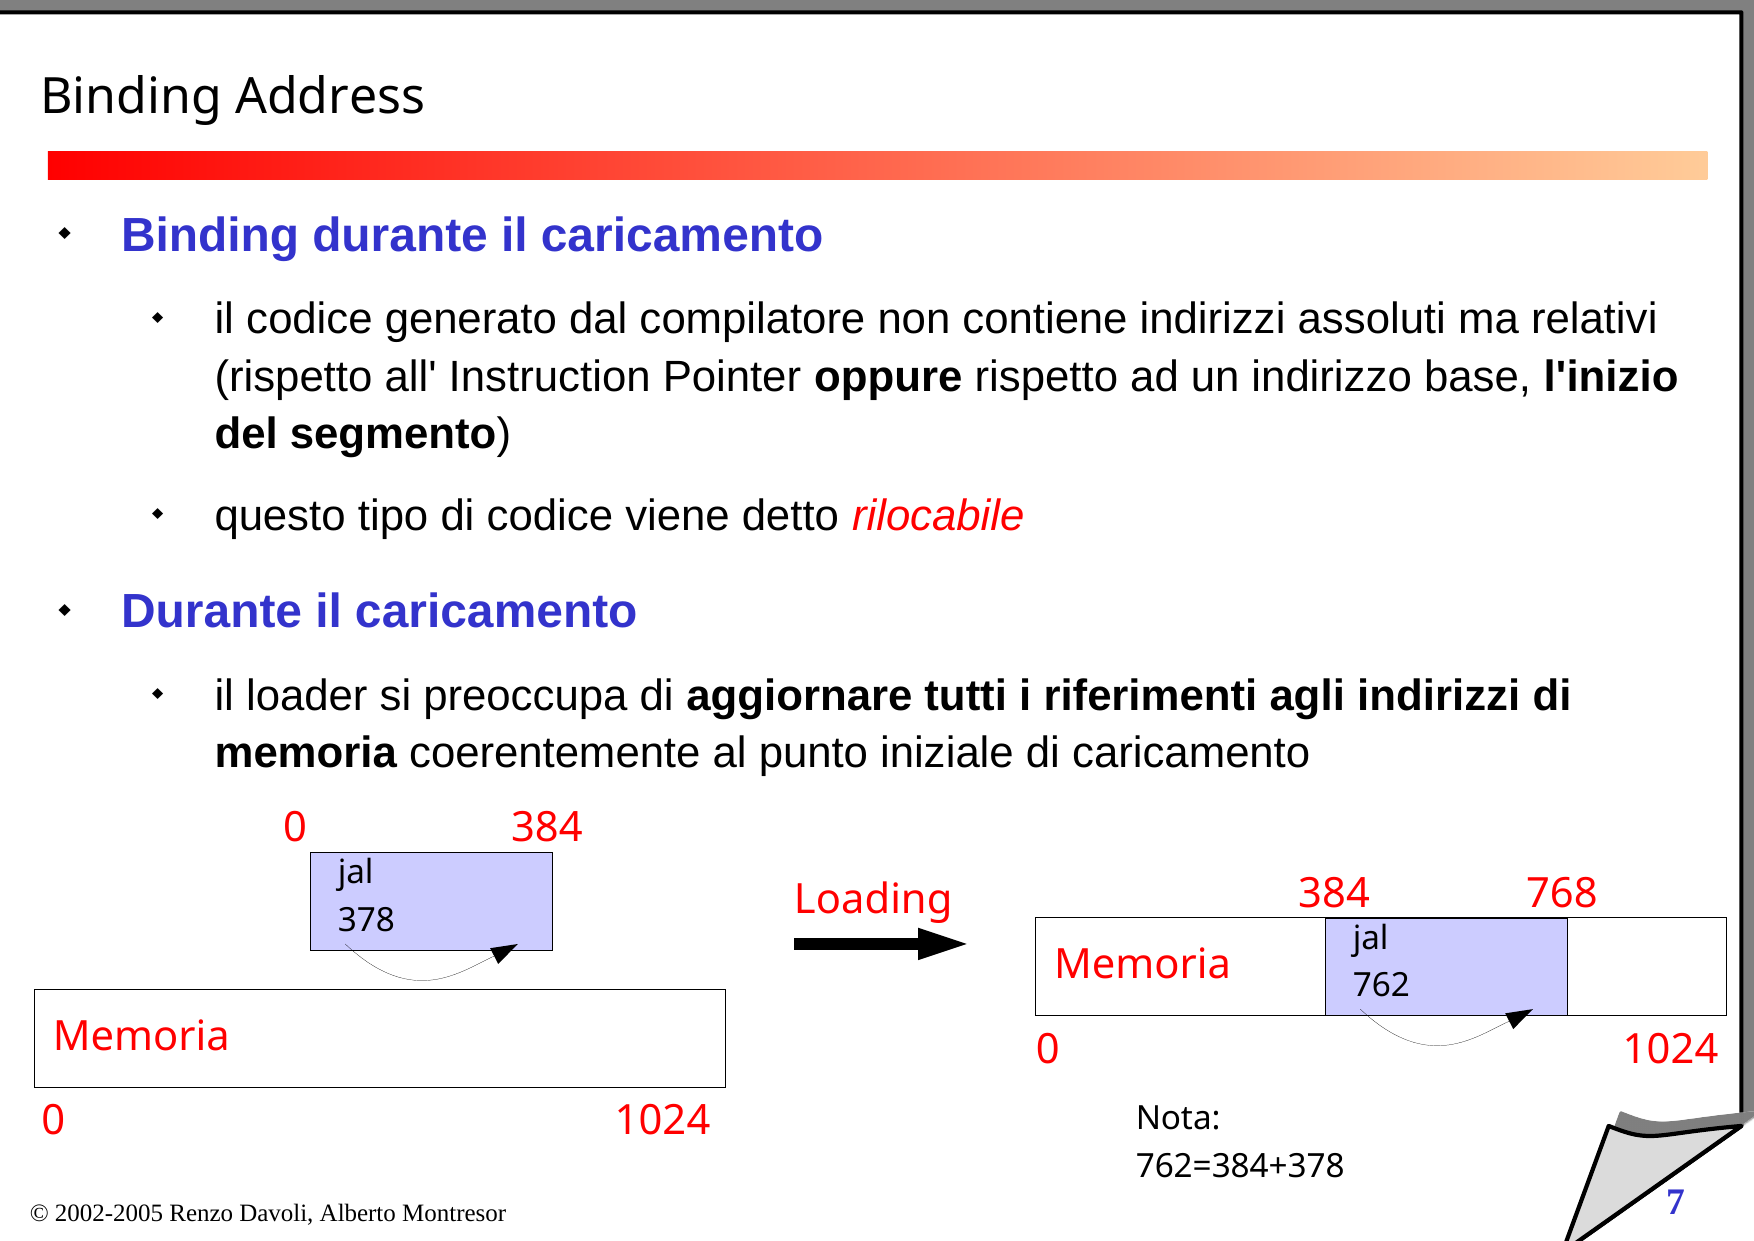

# Binding Address
Binding durante il caricamento
il codice generato dal compilatore non contiene indirizzi assoluti ma relativi (rispetto all' Instruction Pointer oppure rispetto ad un indirizzo base, l'inizio del segmento)
questo tipo di codice viene detto rilocabile
Durante il caricamento
il loader si preoccupa di aggiornare tutti i riferimenti agli indirizzi di memoria coerentemente al punto iniziale di caricamento
0
384
jal
378
384
768
Loading
jal
762
Memoria
Memoria
0
1024
0
1024
Nota:
762=384+378